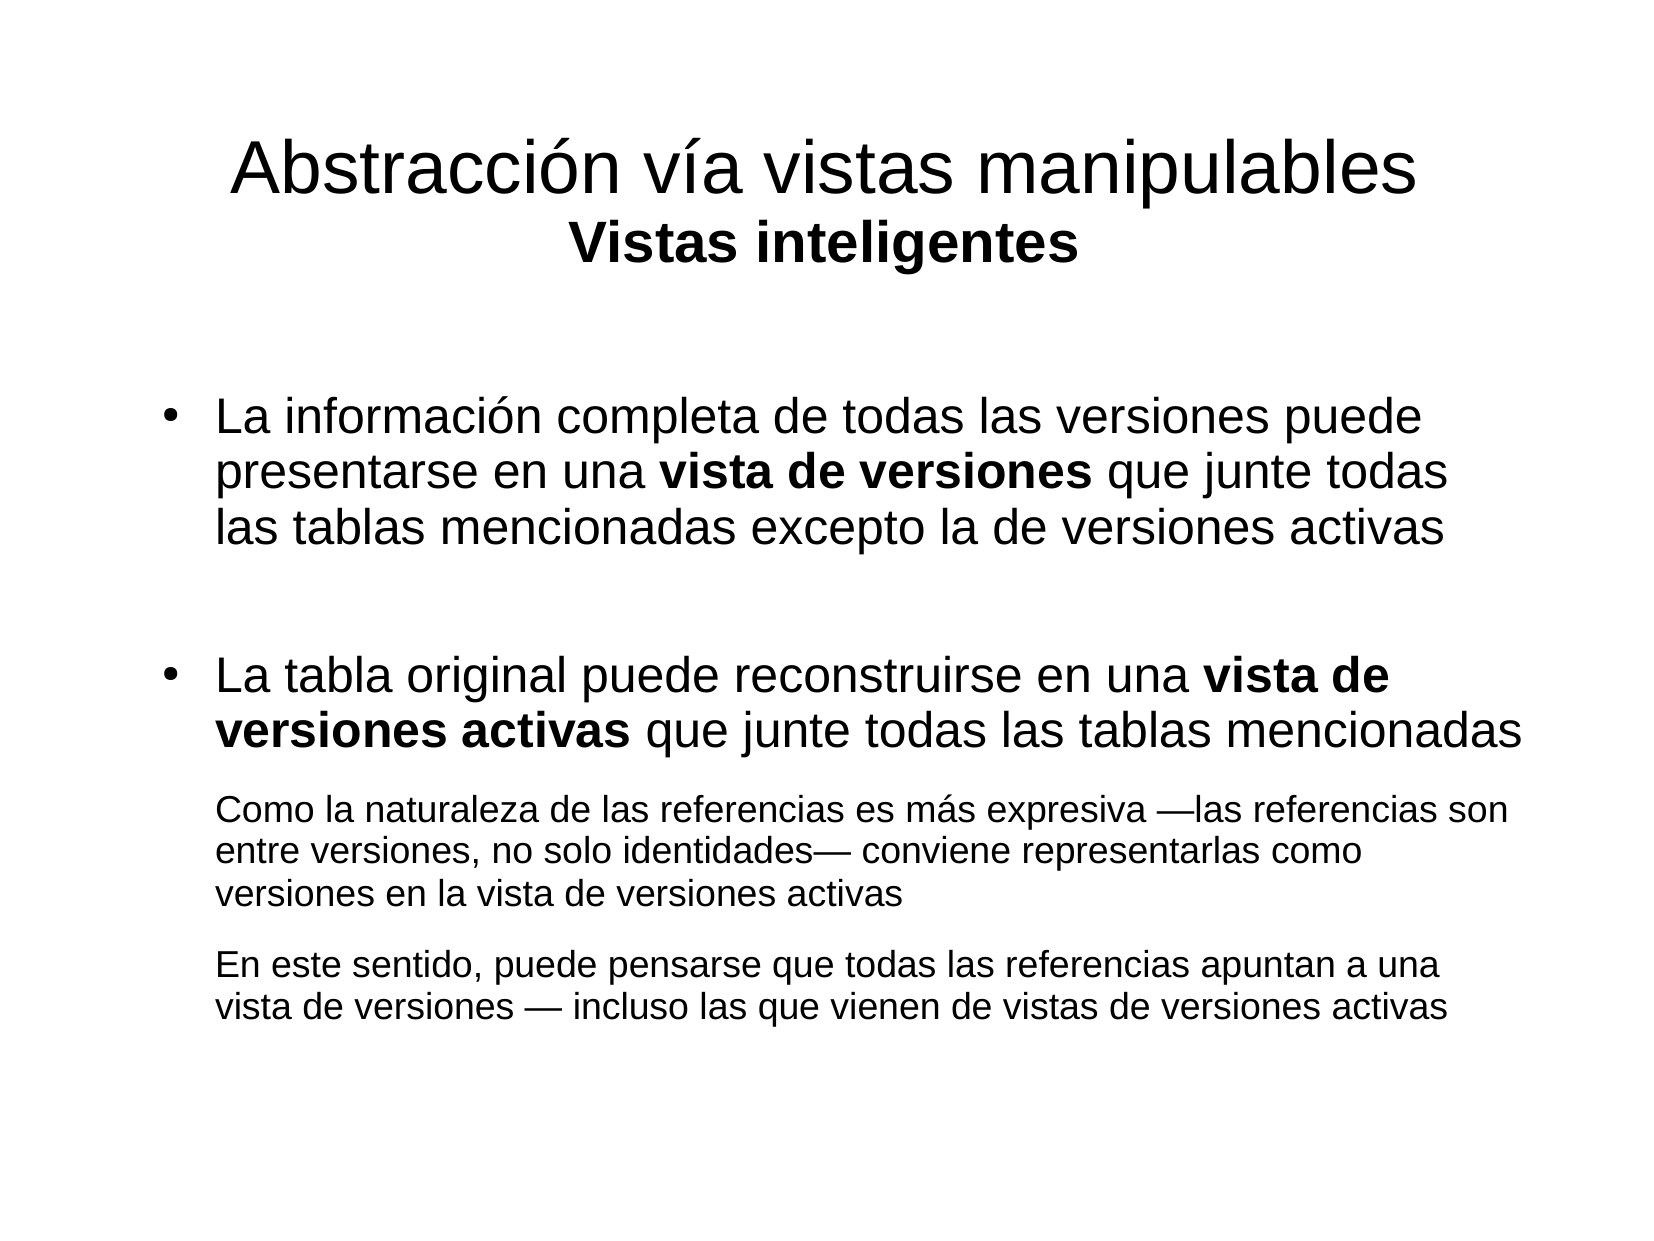

# Abstracción vía vistas manipulables Vistas inteligentes
La información completa de todas las versiones puede presentarse en una vista de versiones que junte todas las tablas mencionadas excepto la de versiones activas
La tabla original puede reconstruirse en una vista de versiones activas que junte todas las tablas mencionadas
Como la naturaleza de las referencias es más expresiva —las referencias son entre versiones, no solo identidades— conviene representarlas como versiones en la vista de versiones activas
En este sentido, puede pensarse que todas las referencias apuntan a una vista de versiones — incluso las que vienen de vistas de versiones activas